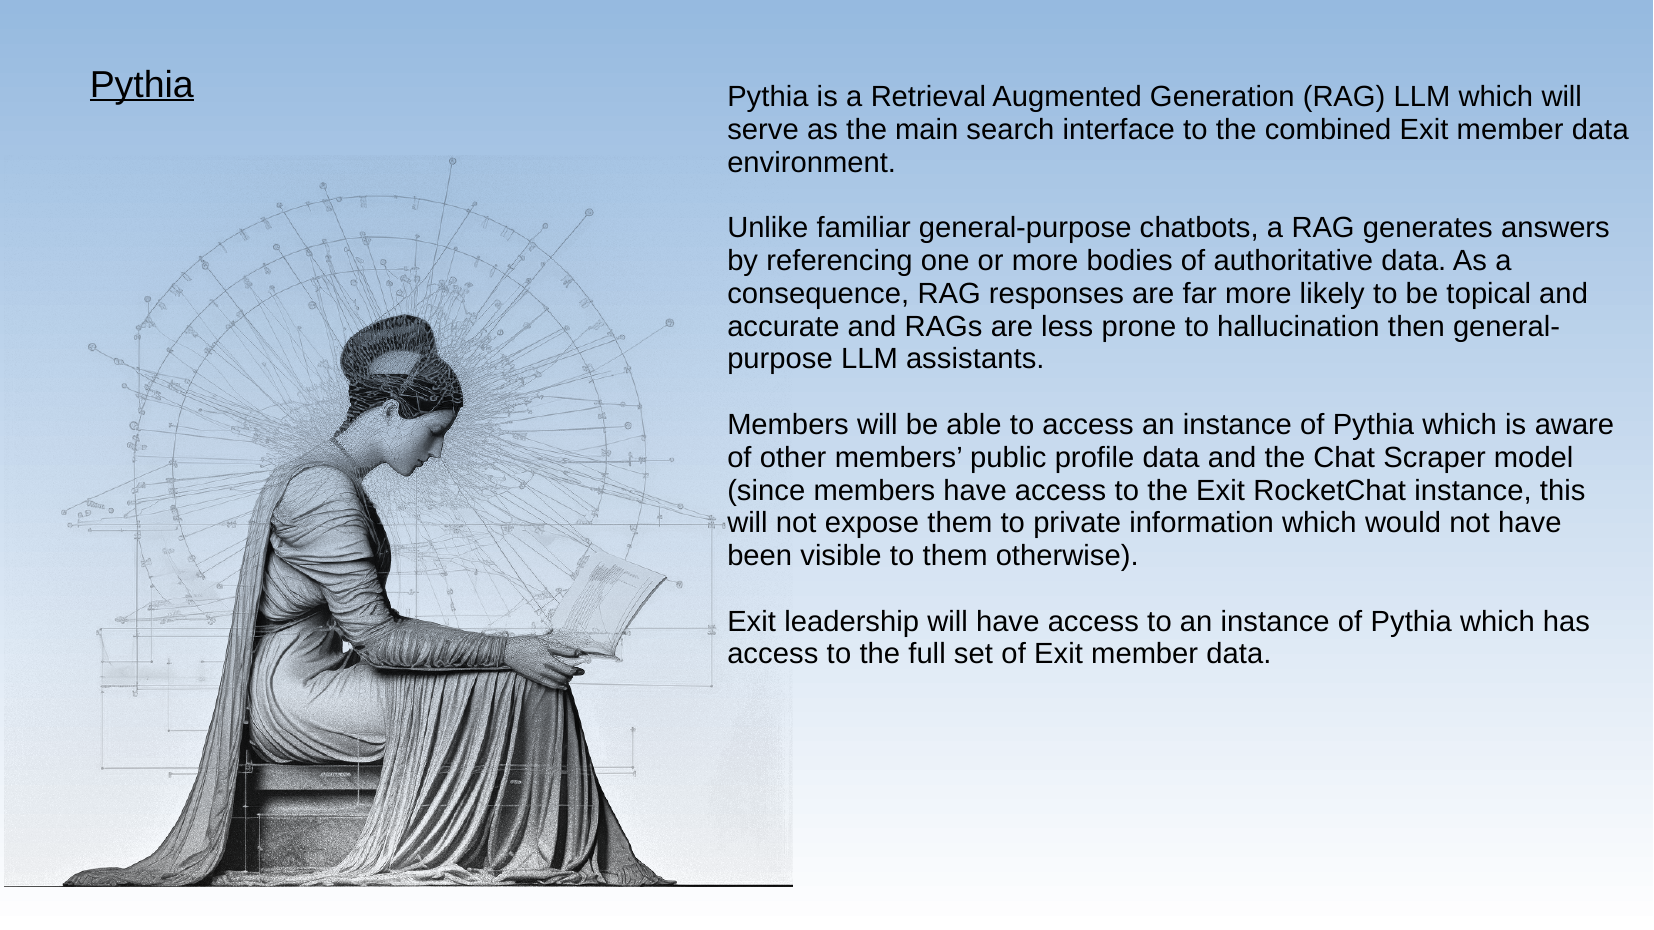

Pythia
Pythia is a Retrieval Augmented Generation (RAG) LLM which will serve as the main search interface to the combined Exit member data environment.
Unlike familiar general-purpose chatbots, a RAG generates answers by referencing one or more bodies of authoritative data. As a consequence, RAG responses are far more likely to be topical and accurate and RAGs are less prone to hallucination then general-purpose LLM assistants.
Members will be able to access an instance of Pythia which is aware of other members’ public profile data and the Chat Scraper model (since members have access to the Exit RocketChat instance, this will not expose them to private information which would not have been visible to them otherwise).
Exit leadership will have access to an instance of Pythia which has access to the full set of Exit member data.